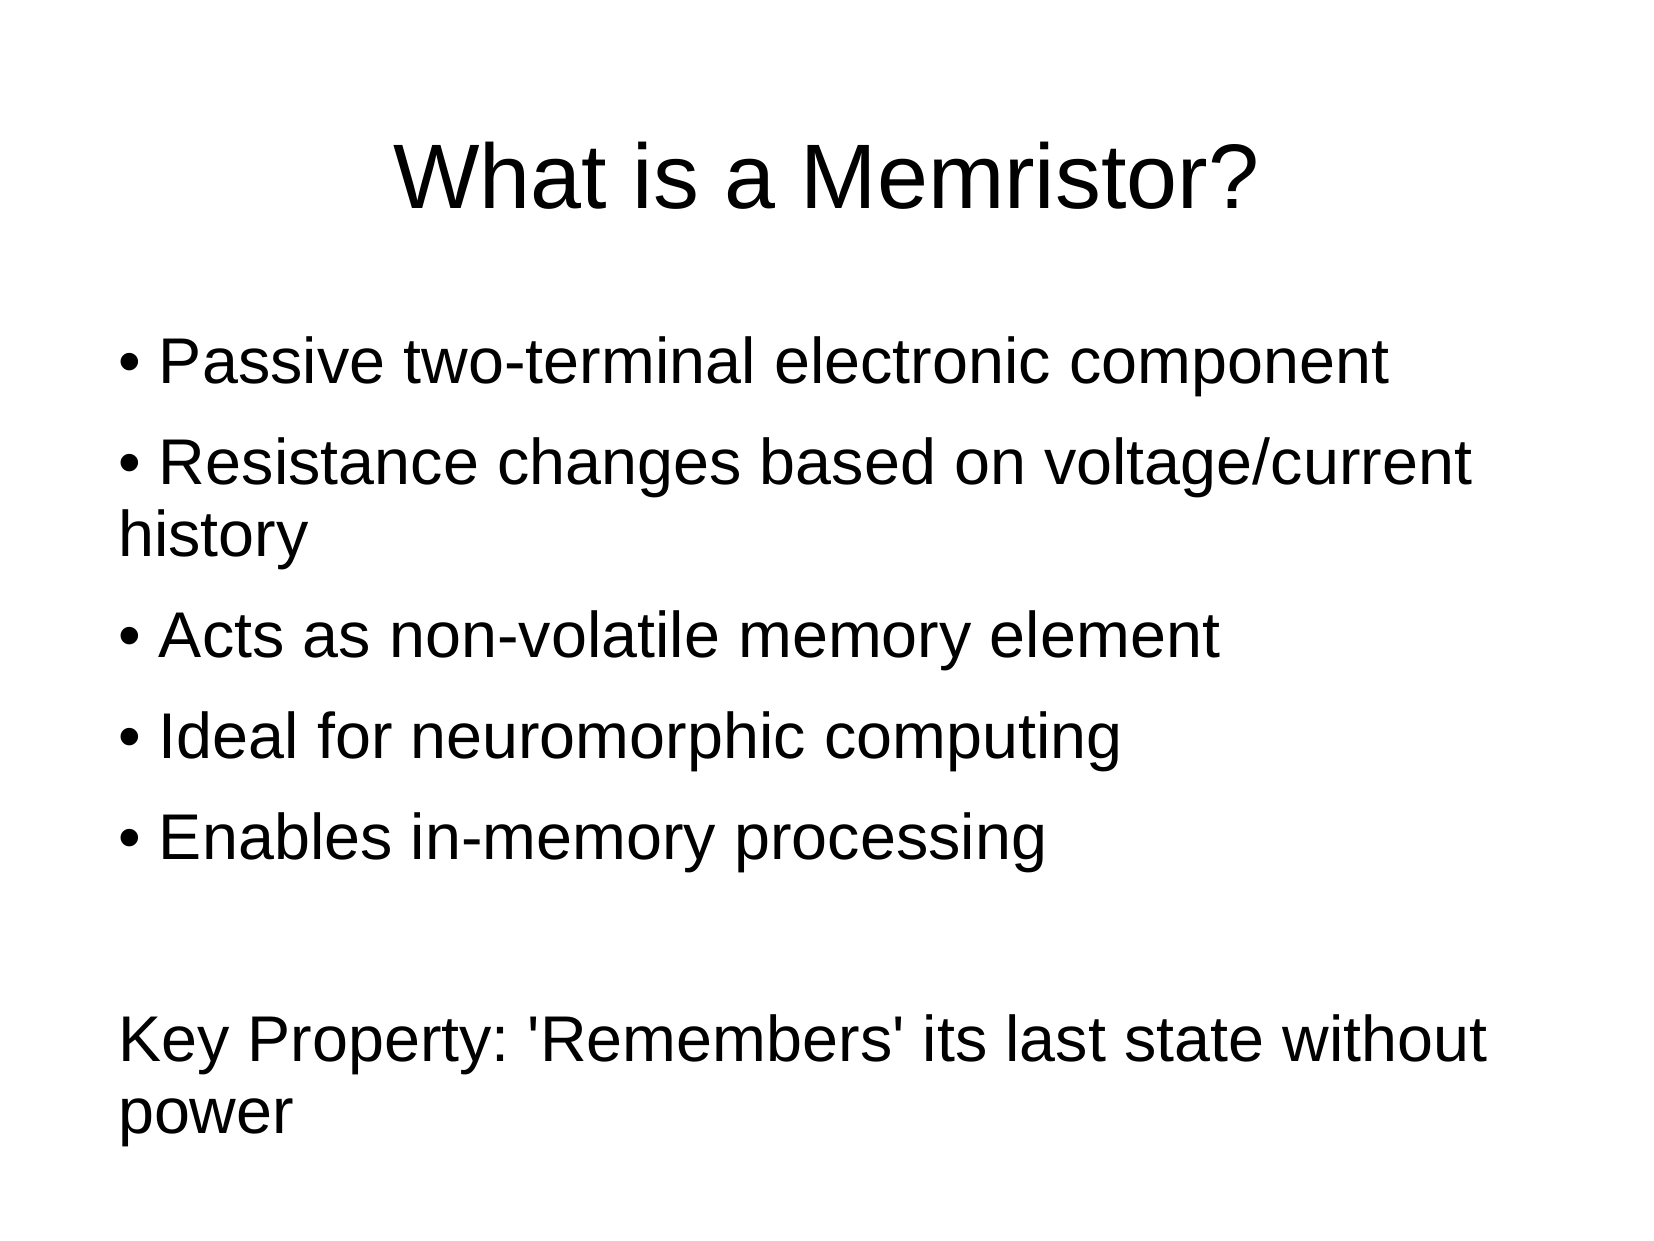

# What is a Memristor?
• Passive two-terminal electronic component
• Resistance changes based on voltage/current history
• Acts as non-volatile memory element
• Ideal for neuromorphic computing
• Enables in-memory processing
Key Property: 'Remembers' its last state without power